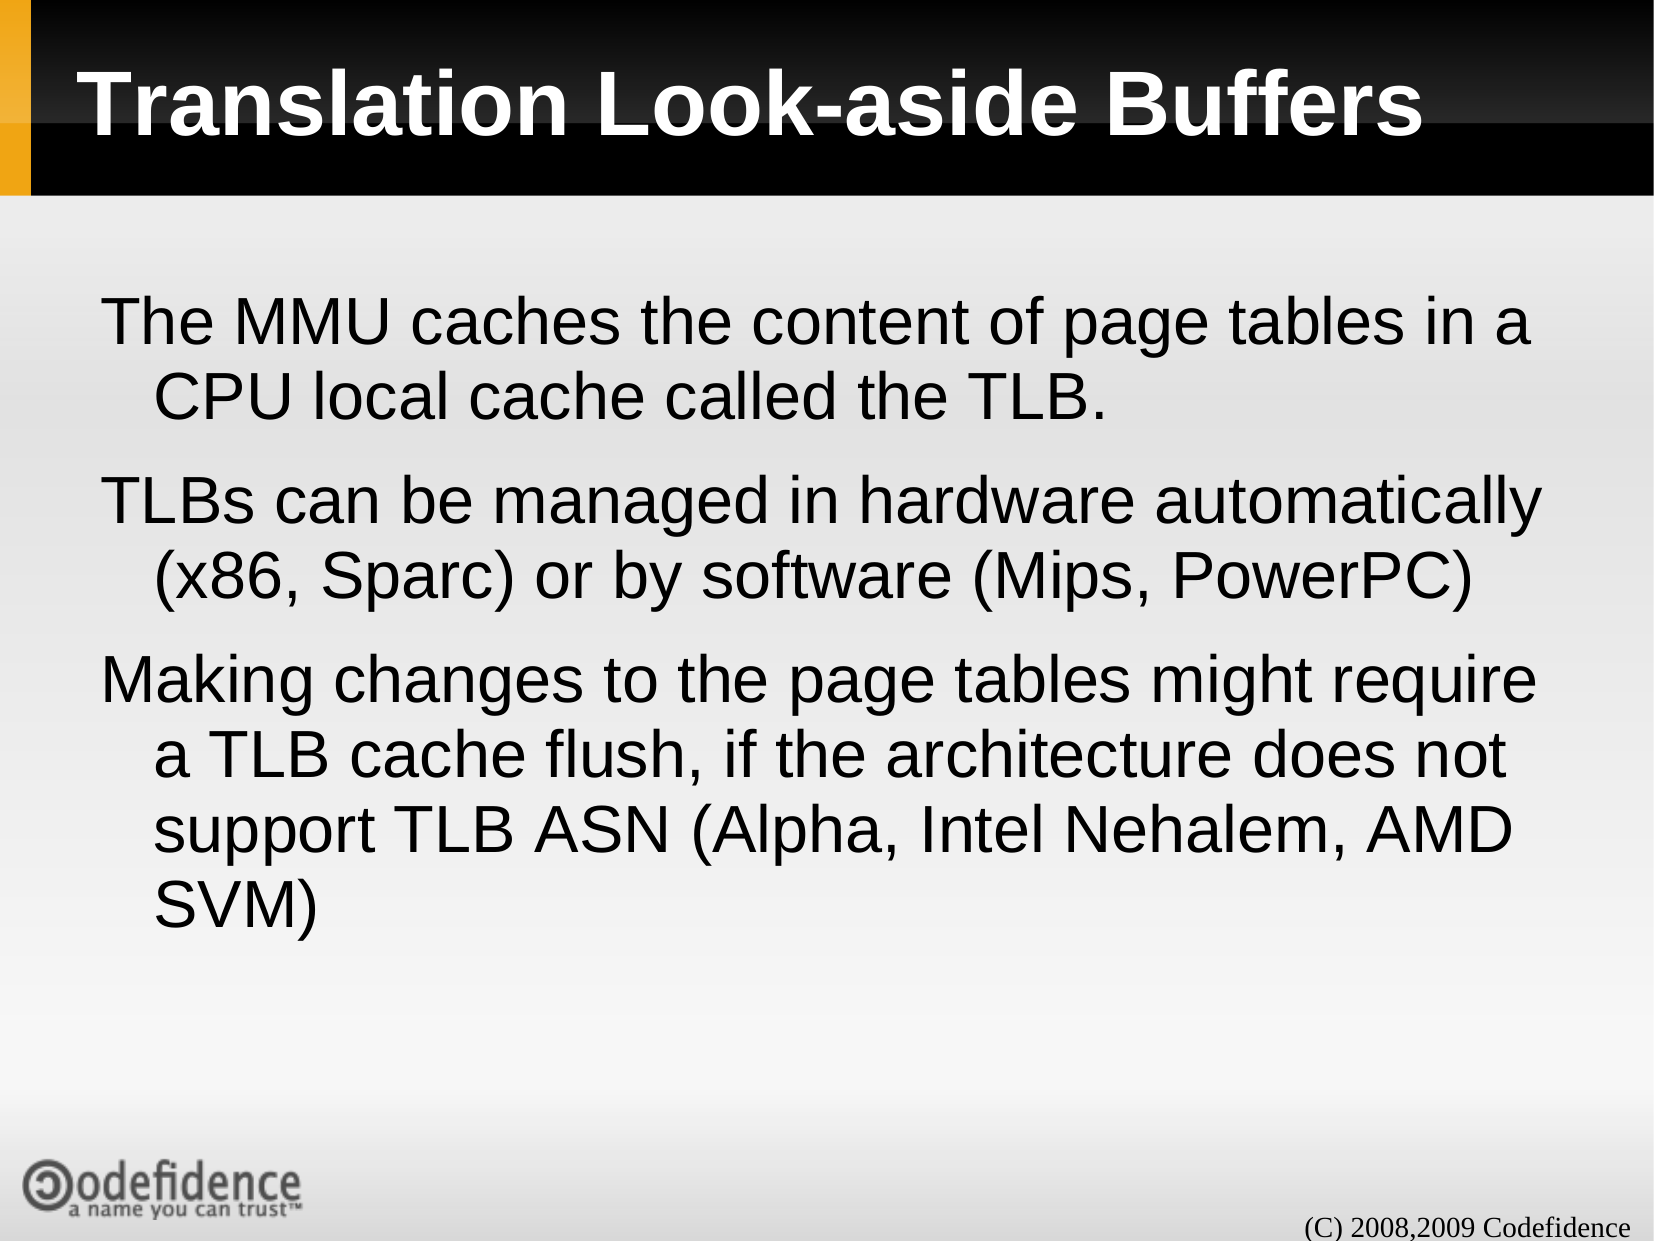

# Translation Look-aside Buffers
The MMU caches the content of page tables in a CPU local cache called the TLB.
TLBs can be managed in hardware automatically (x86, Sparc) or by software (Mips, PowerPC)
Making changes to the page tables might require a TLB cache flush, if the architecture does not support TLB ASN (Alpha, Intel Nehalem, AMD SVM)